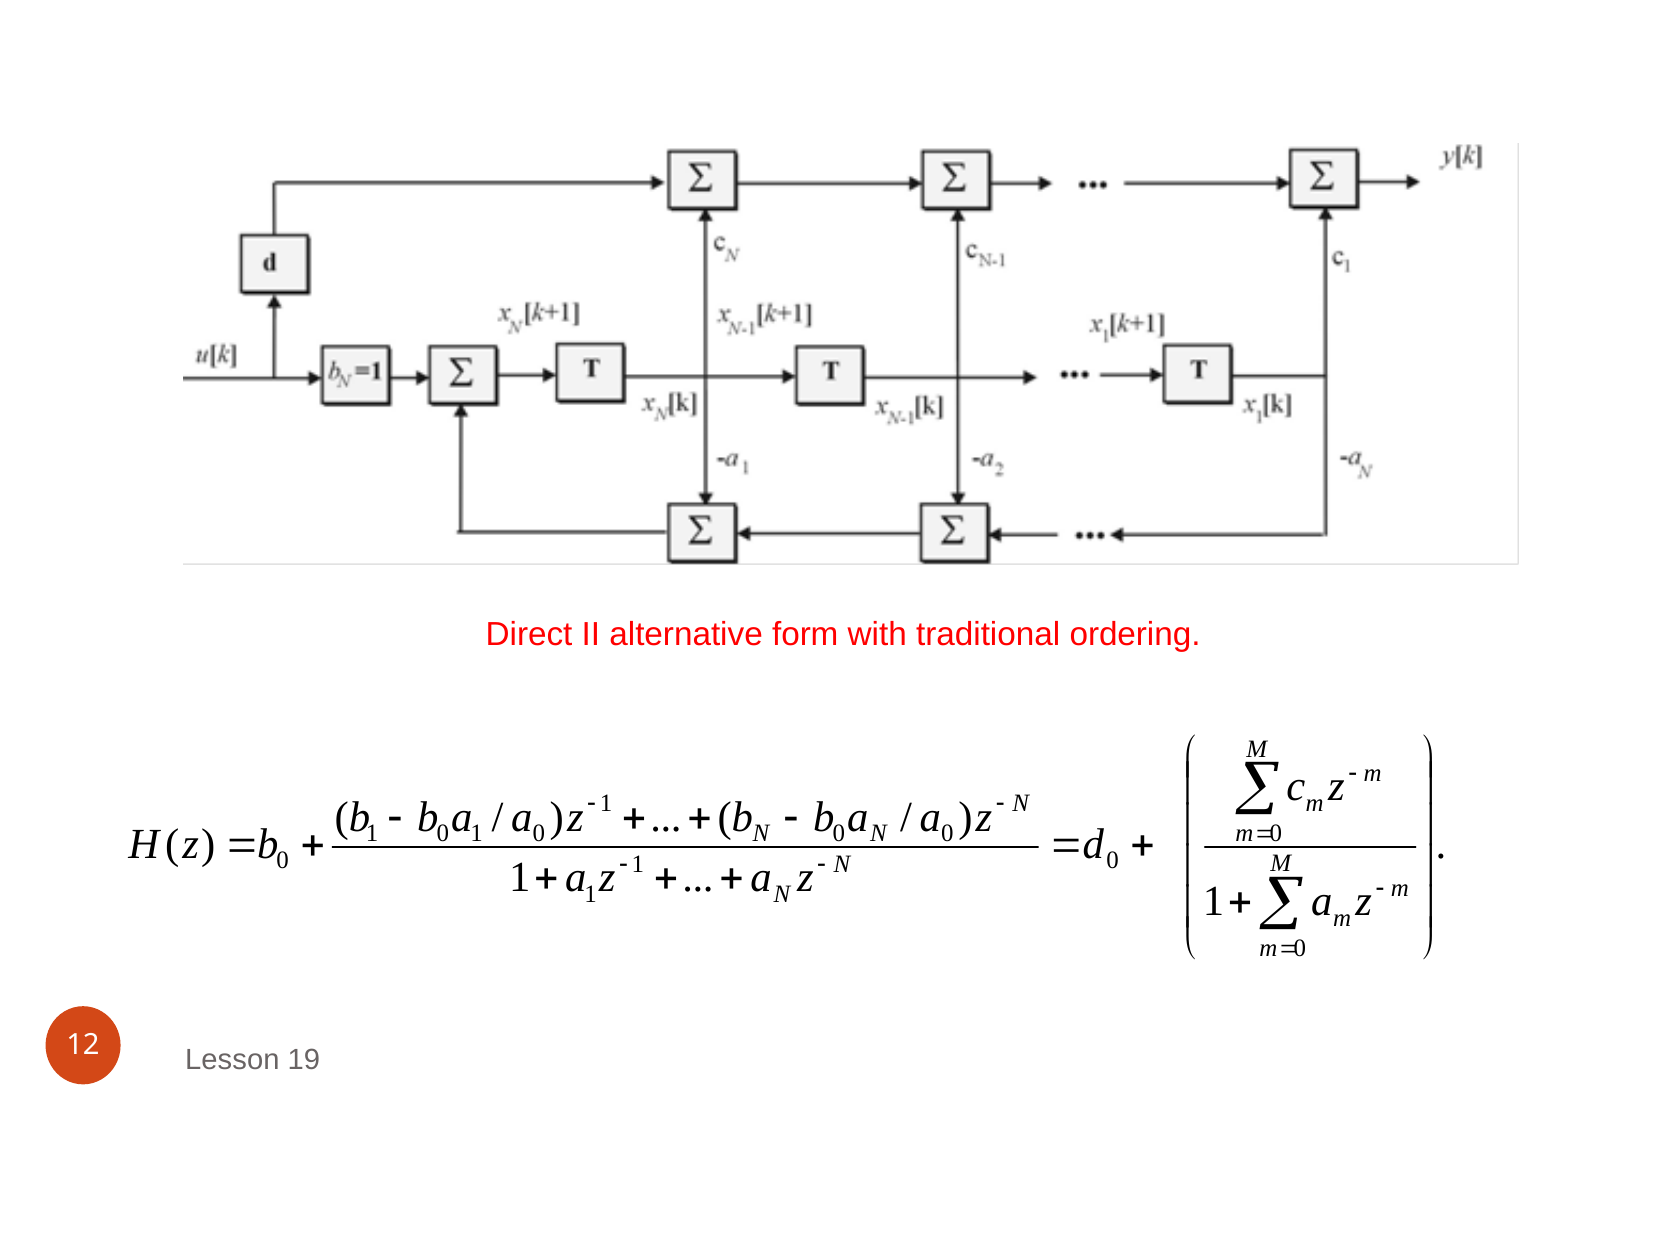

Direct II alternative form with traditional ordering.
Lesson 19